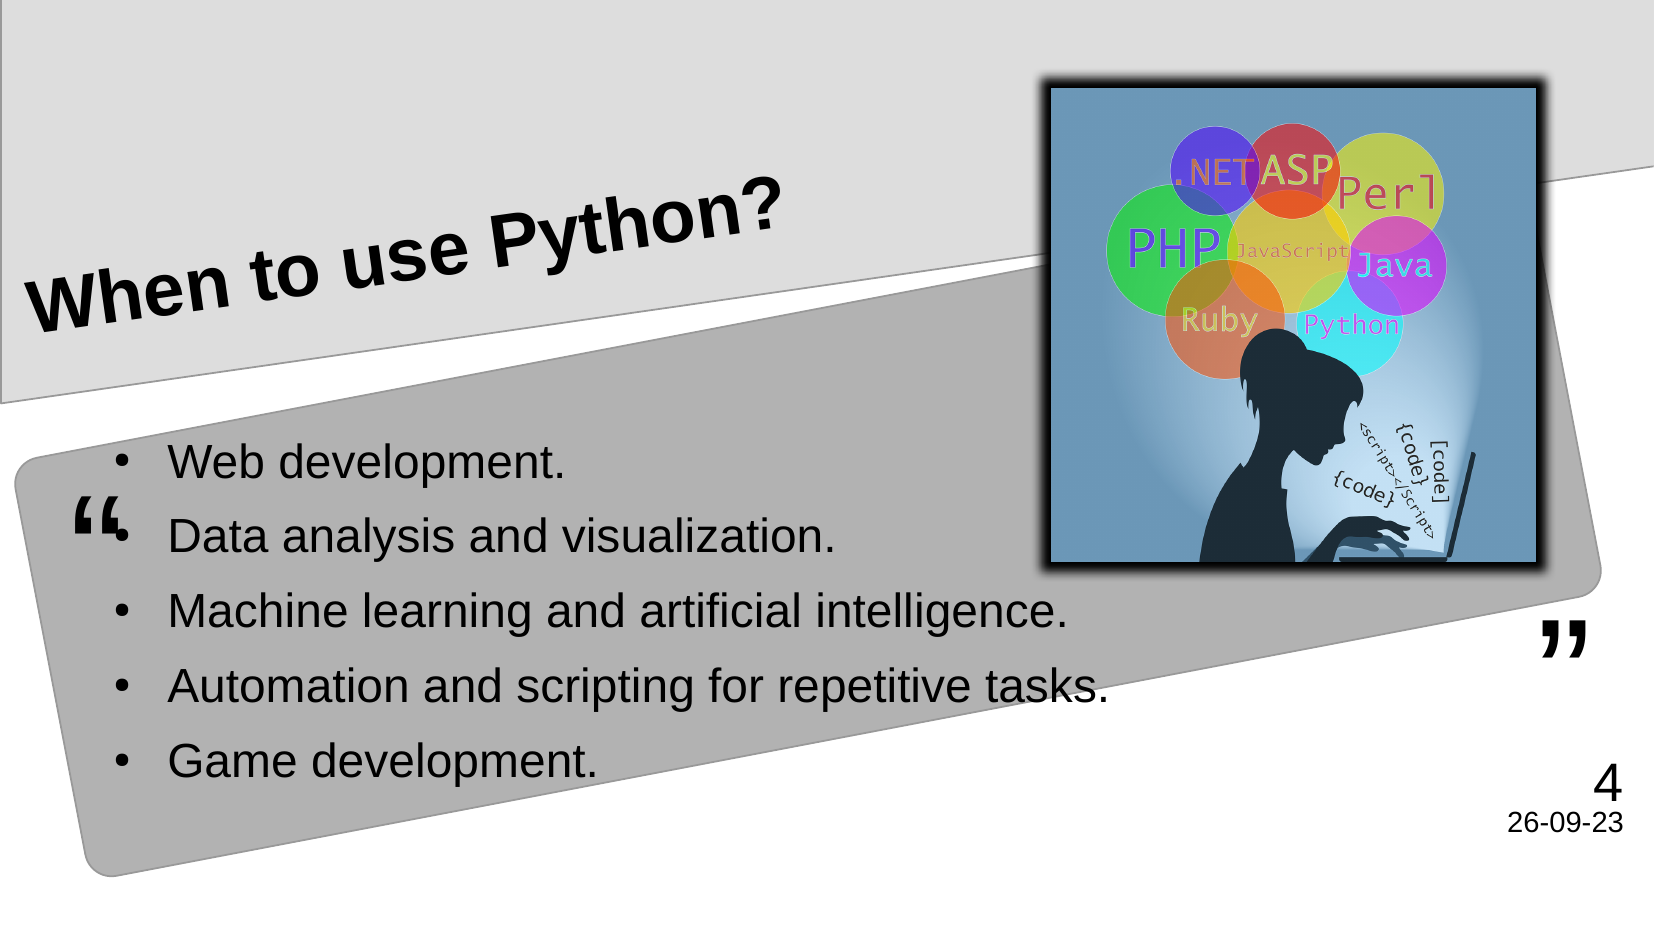

# When to use Python?
Web development.
Data analysis and visualization.
Machine learning and artificial intelligence.
Automation and scripting for repetitive tasks.
Game development.
4